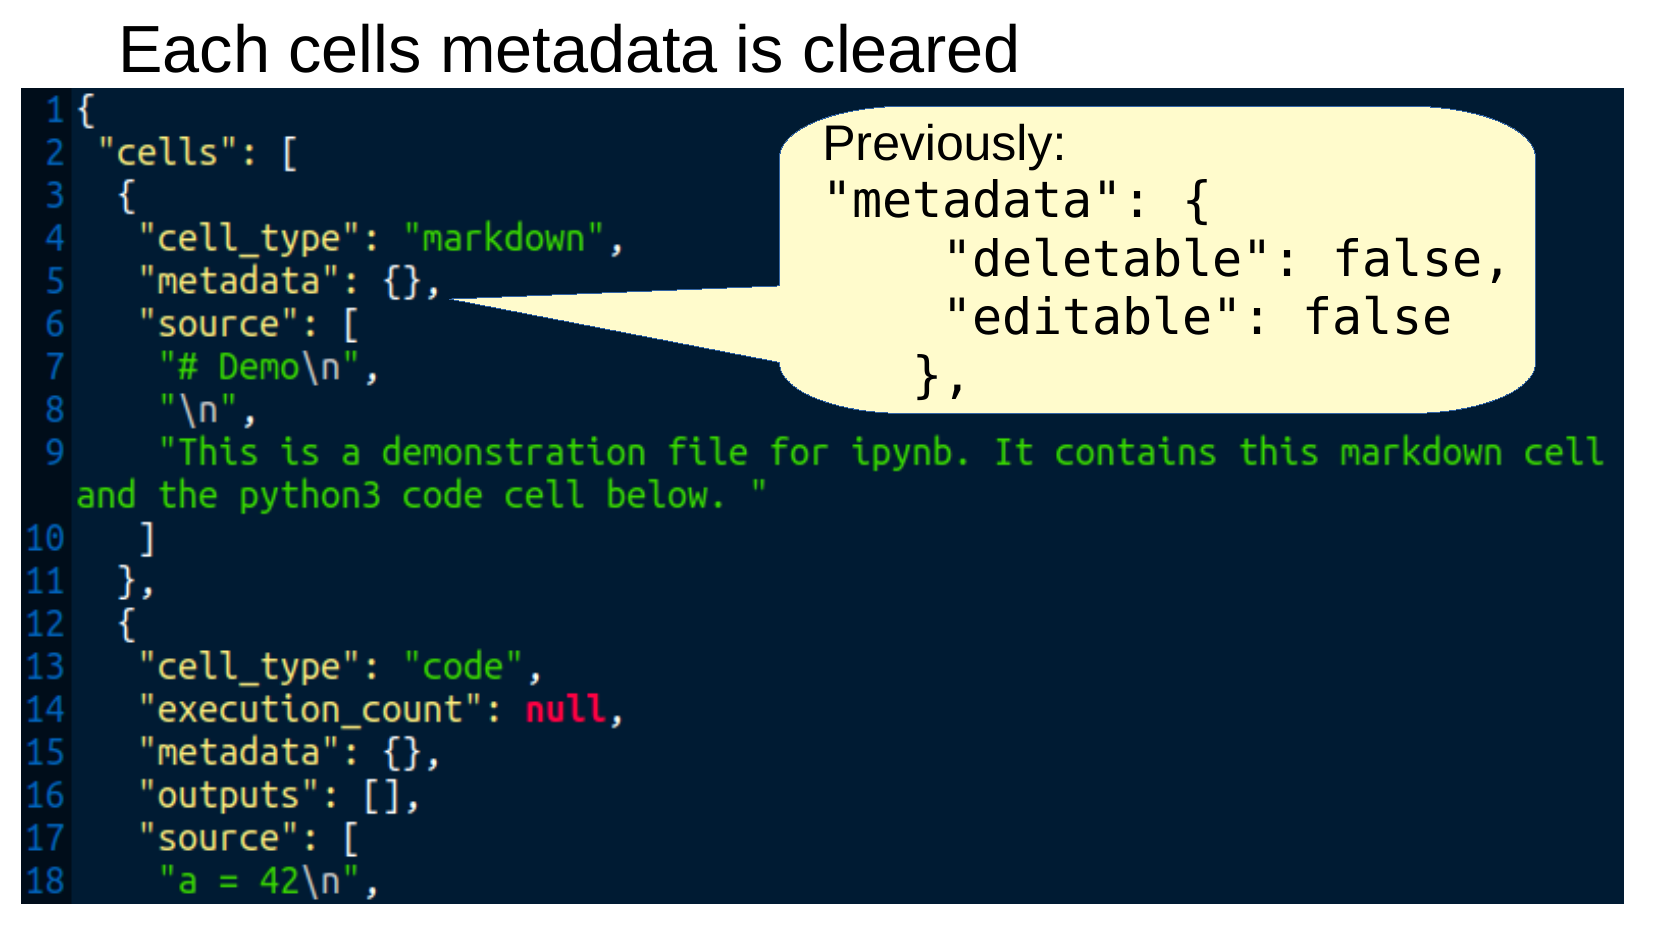

Each cells metadata is cleared
Previously:
"metadata": {
 "deletable": false,
 "editable": false
 },